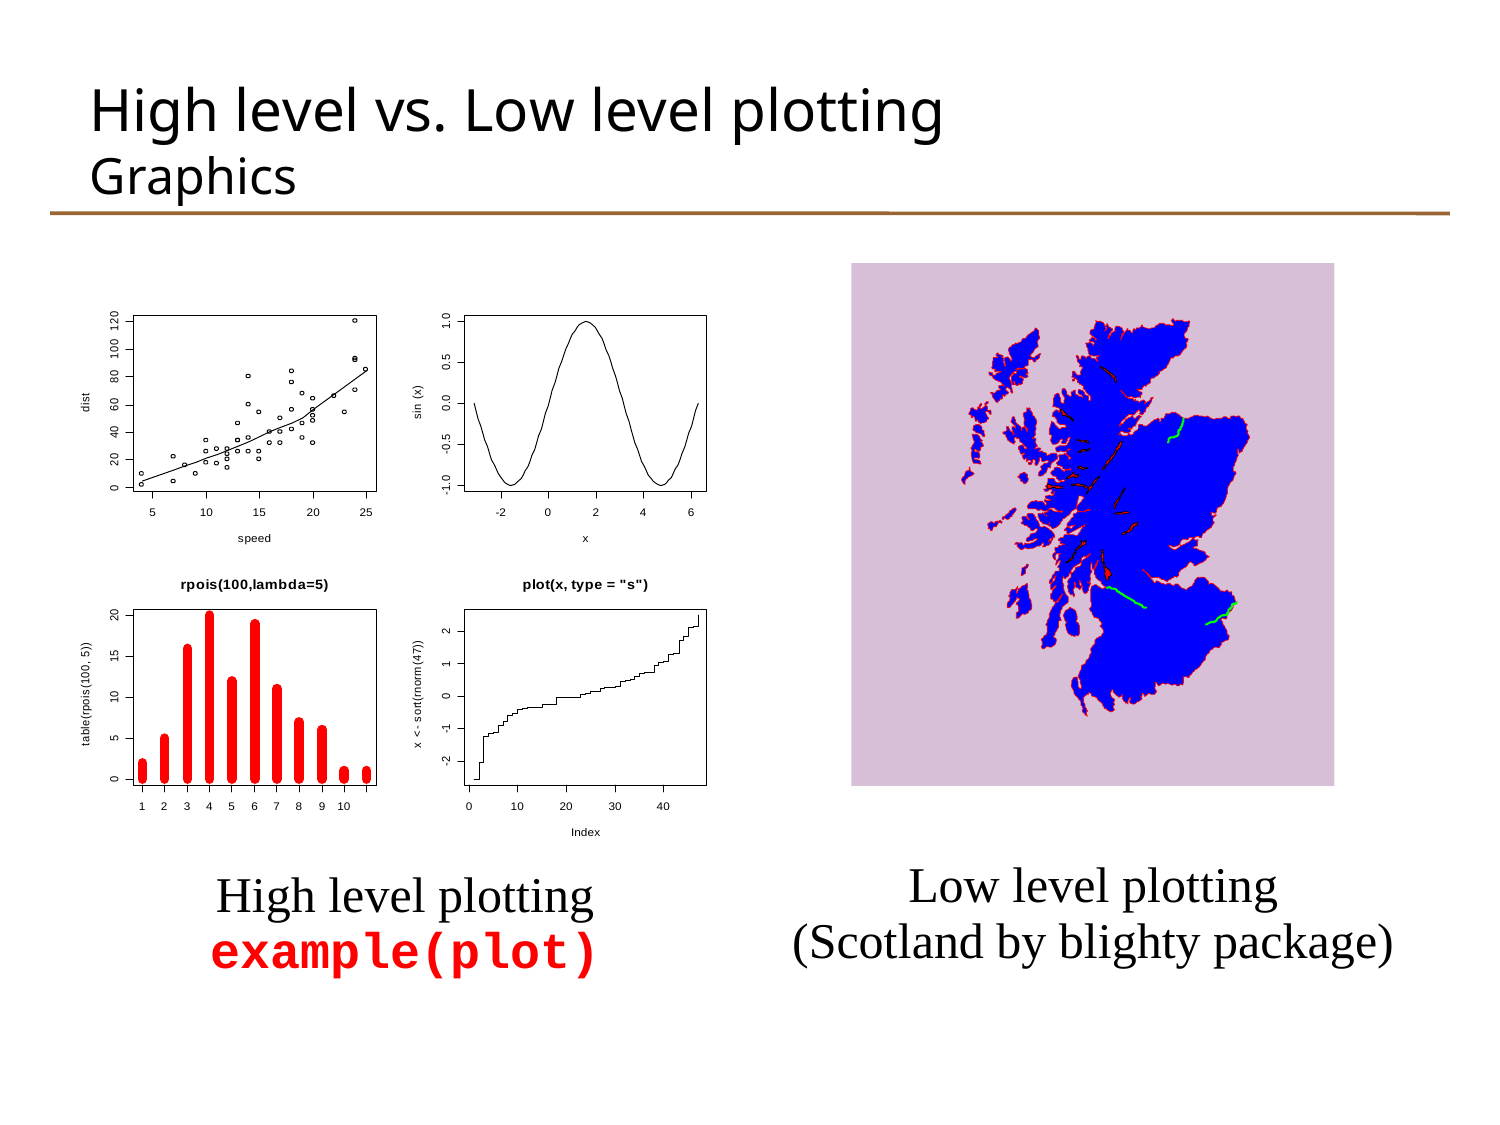

High level vs. Low level plotting
Graphics
High level plotting
example(plot)‏
Low level plotting
(Scotland by blighty package)‏